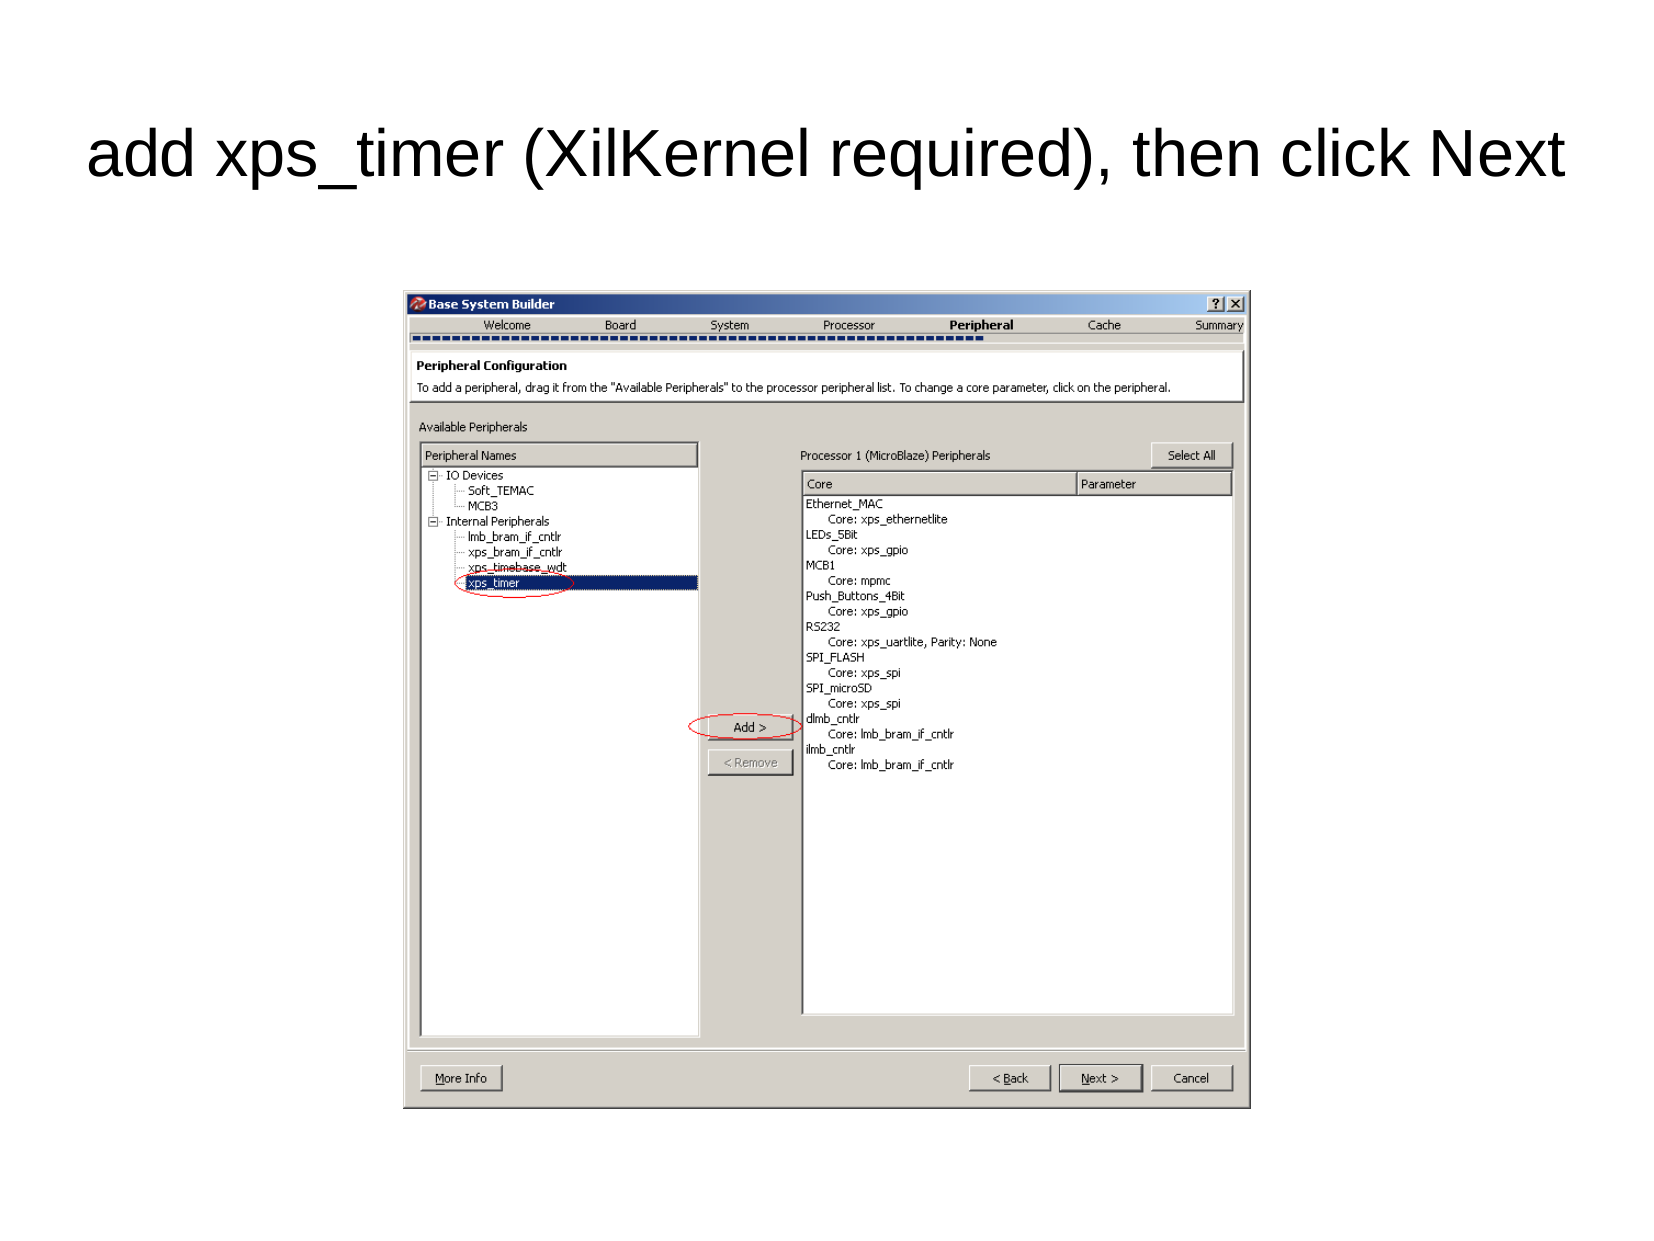

# add xps_timer (XilKernel required), then click Next